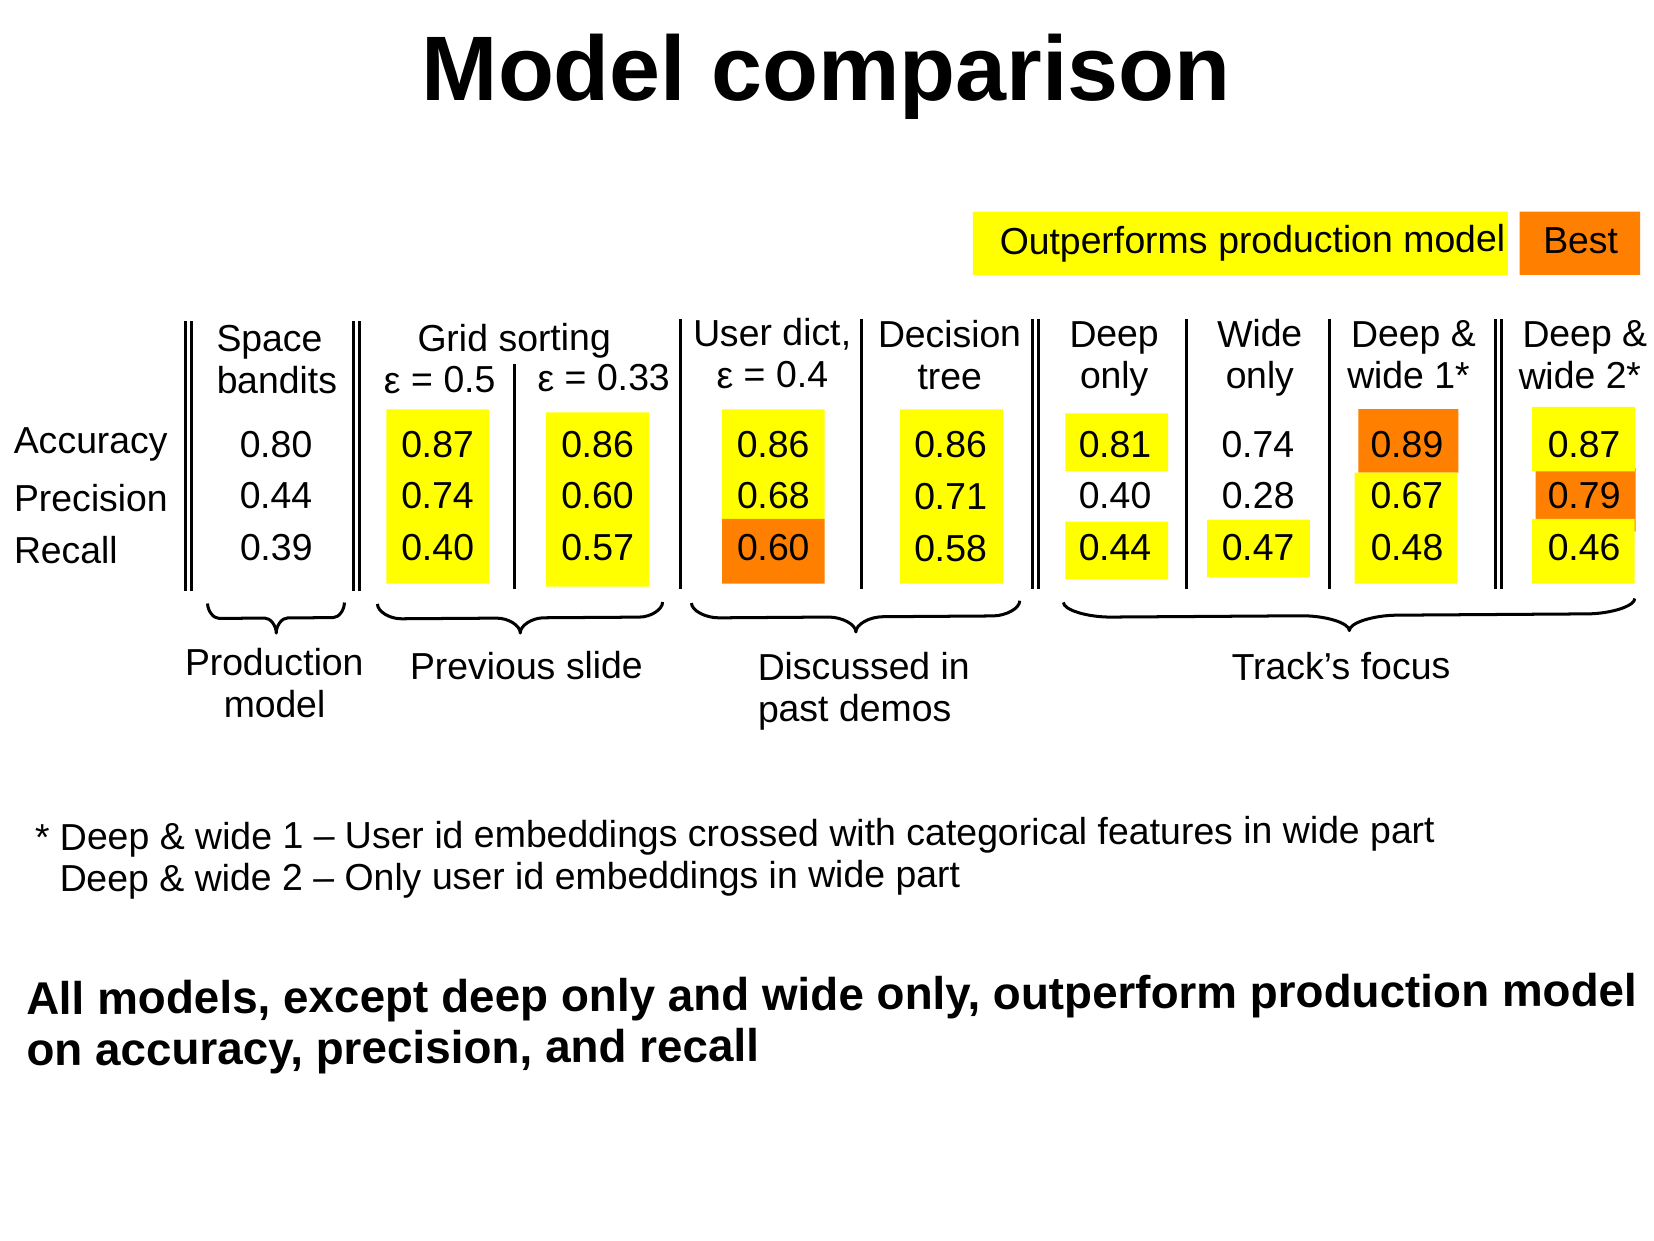

# Model comparison
Outperforms production model
Best
User dict, ε = 0.4
Deep & wide 1*
Deep & wide 2*
Deep
only
Wide
only
Decision
tree
Grid sorting
Space
bandits
ε = 0.33
ε = 0.5
Accuracy
0.87
0.80
0.87
0.86
0.86
0.81
0.74
0.89
0.86
0.44
0.74
0.60
0.68
0.40
0.28
0.67
0.79
0.71
Precision
0.39
0.40
0.57
0.60
0.44
0.47
0.48
0.46
0.58
Recall
Production
model
Previous slide
Track’s focus
Discussed in
past demos
* Deep & wide 1 – User id embeddings crossed with categorical features in wide part
 Deep & wide 2 – Only user id embeddings in wide part
All models, except deep only and wide only, outperform production model
on accuracy, precision, and recall